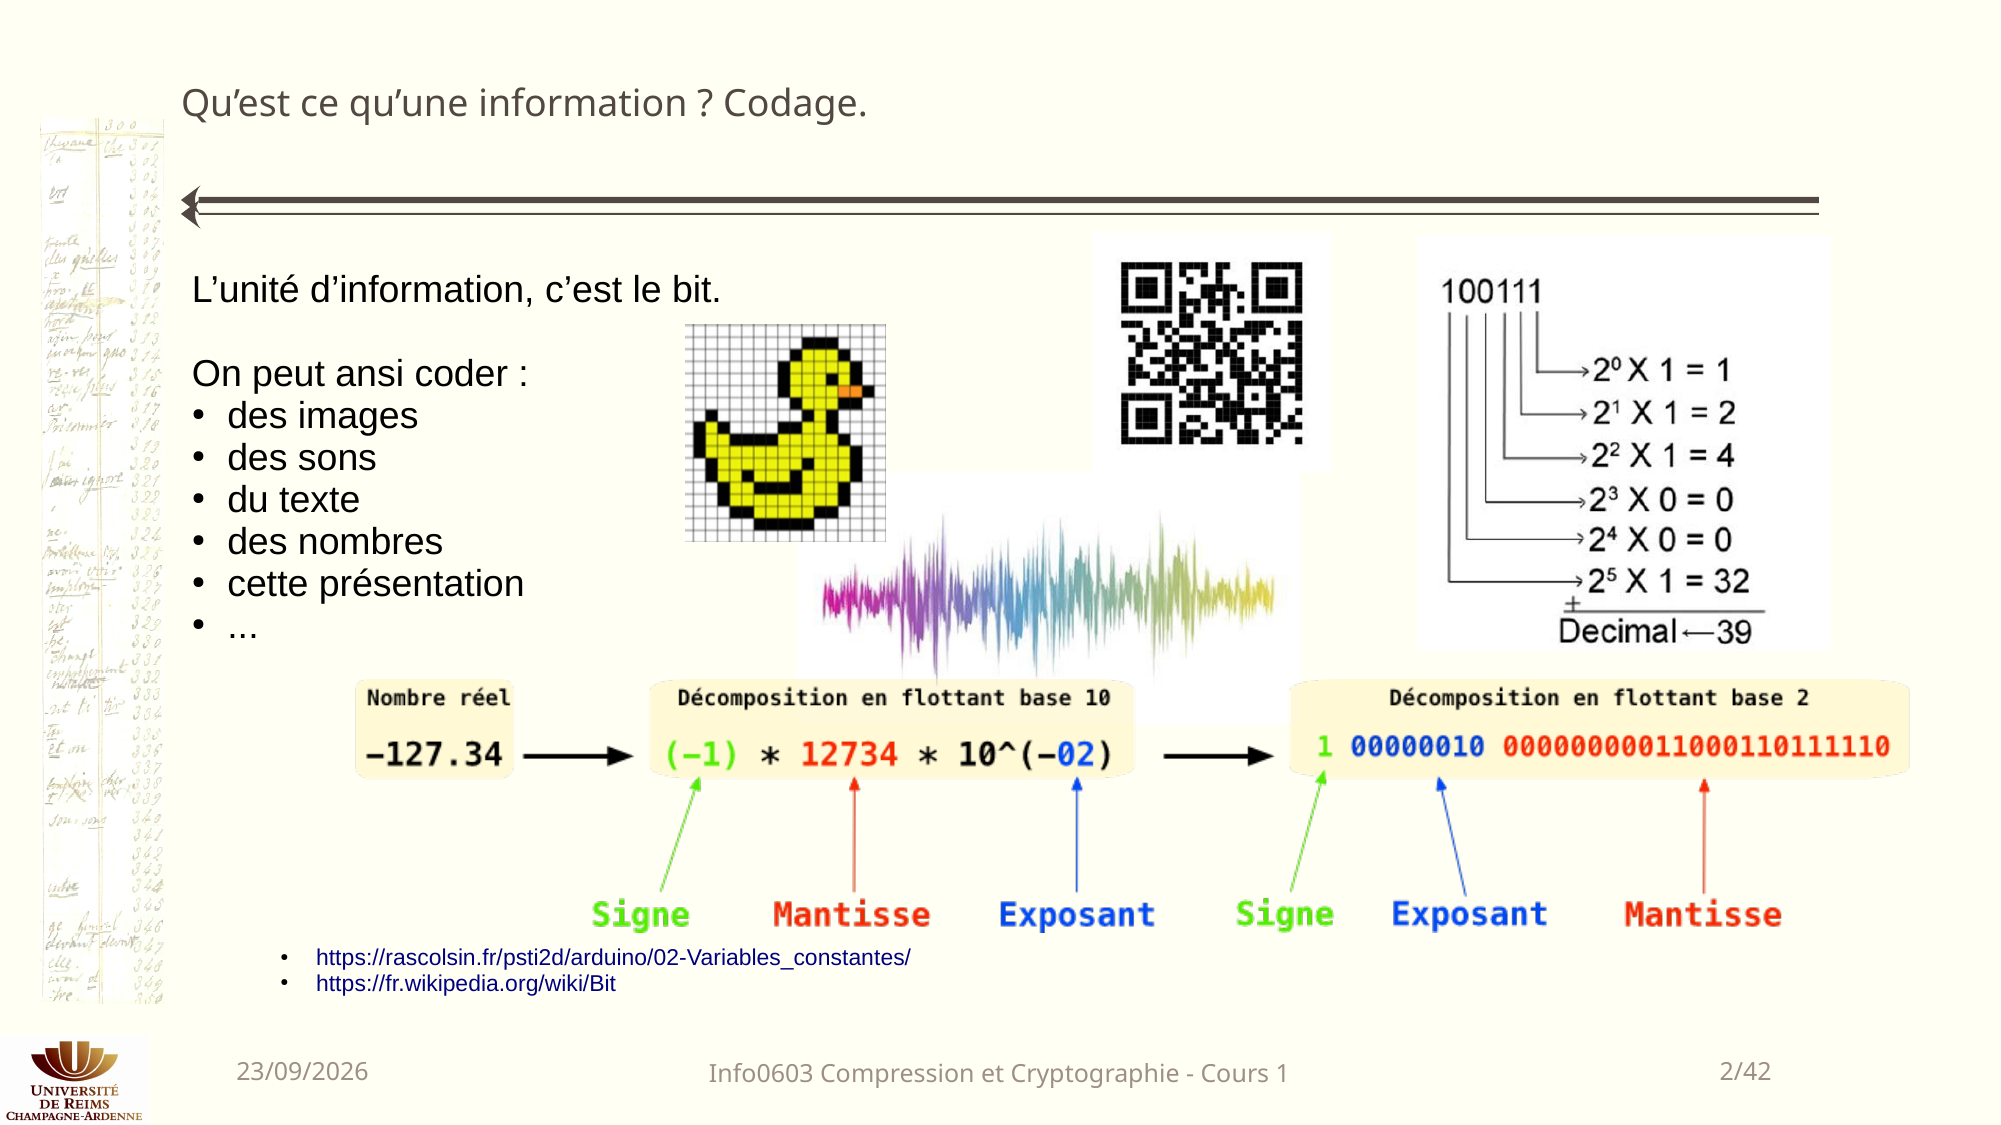

# Qu’est ce qu’une information ? Codage.
L’unité d’information, c’est le bit.
On peut ansi coder :
des images
des sons
du texte
des nombres
cette présentation
...
https://rascolsin.fr/psti2d/arduino/02-Variables_constantes/
https://fr.wikipedia.org/wiki/Bit